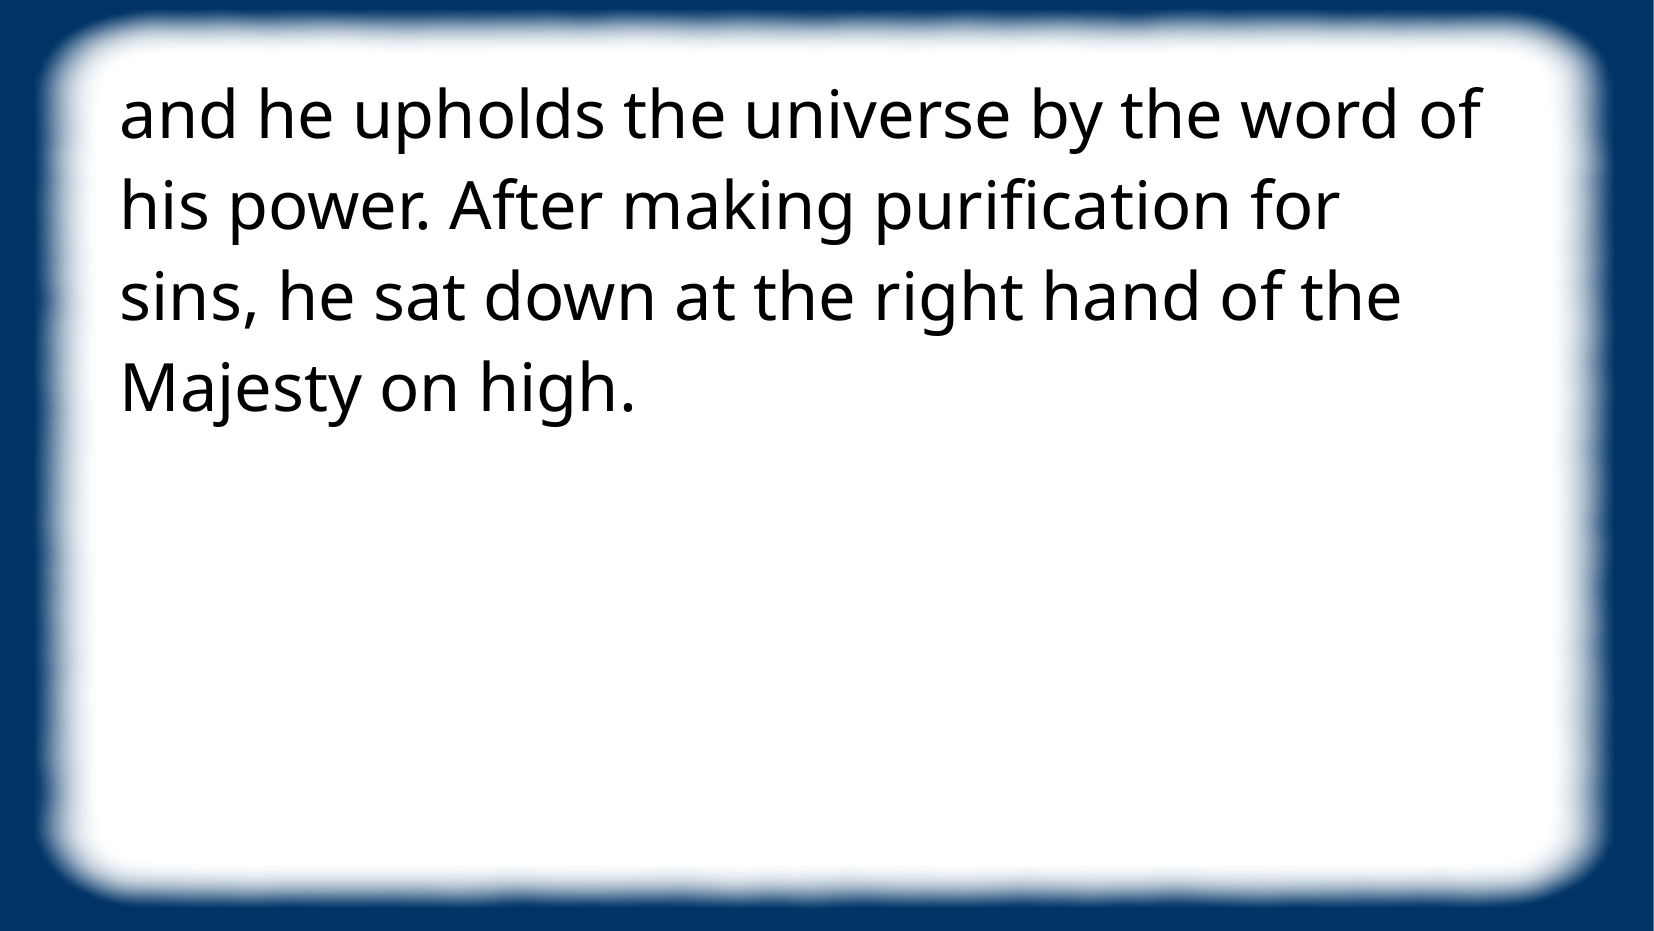

and he upholds the universe by the word of his power. After making purification for sins, he sat down at the right hand of the Majesty on high.